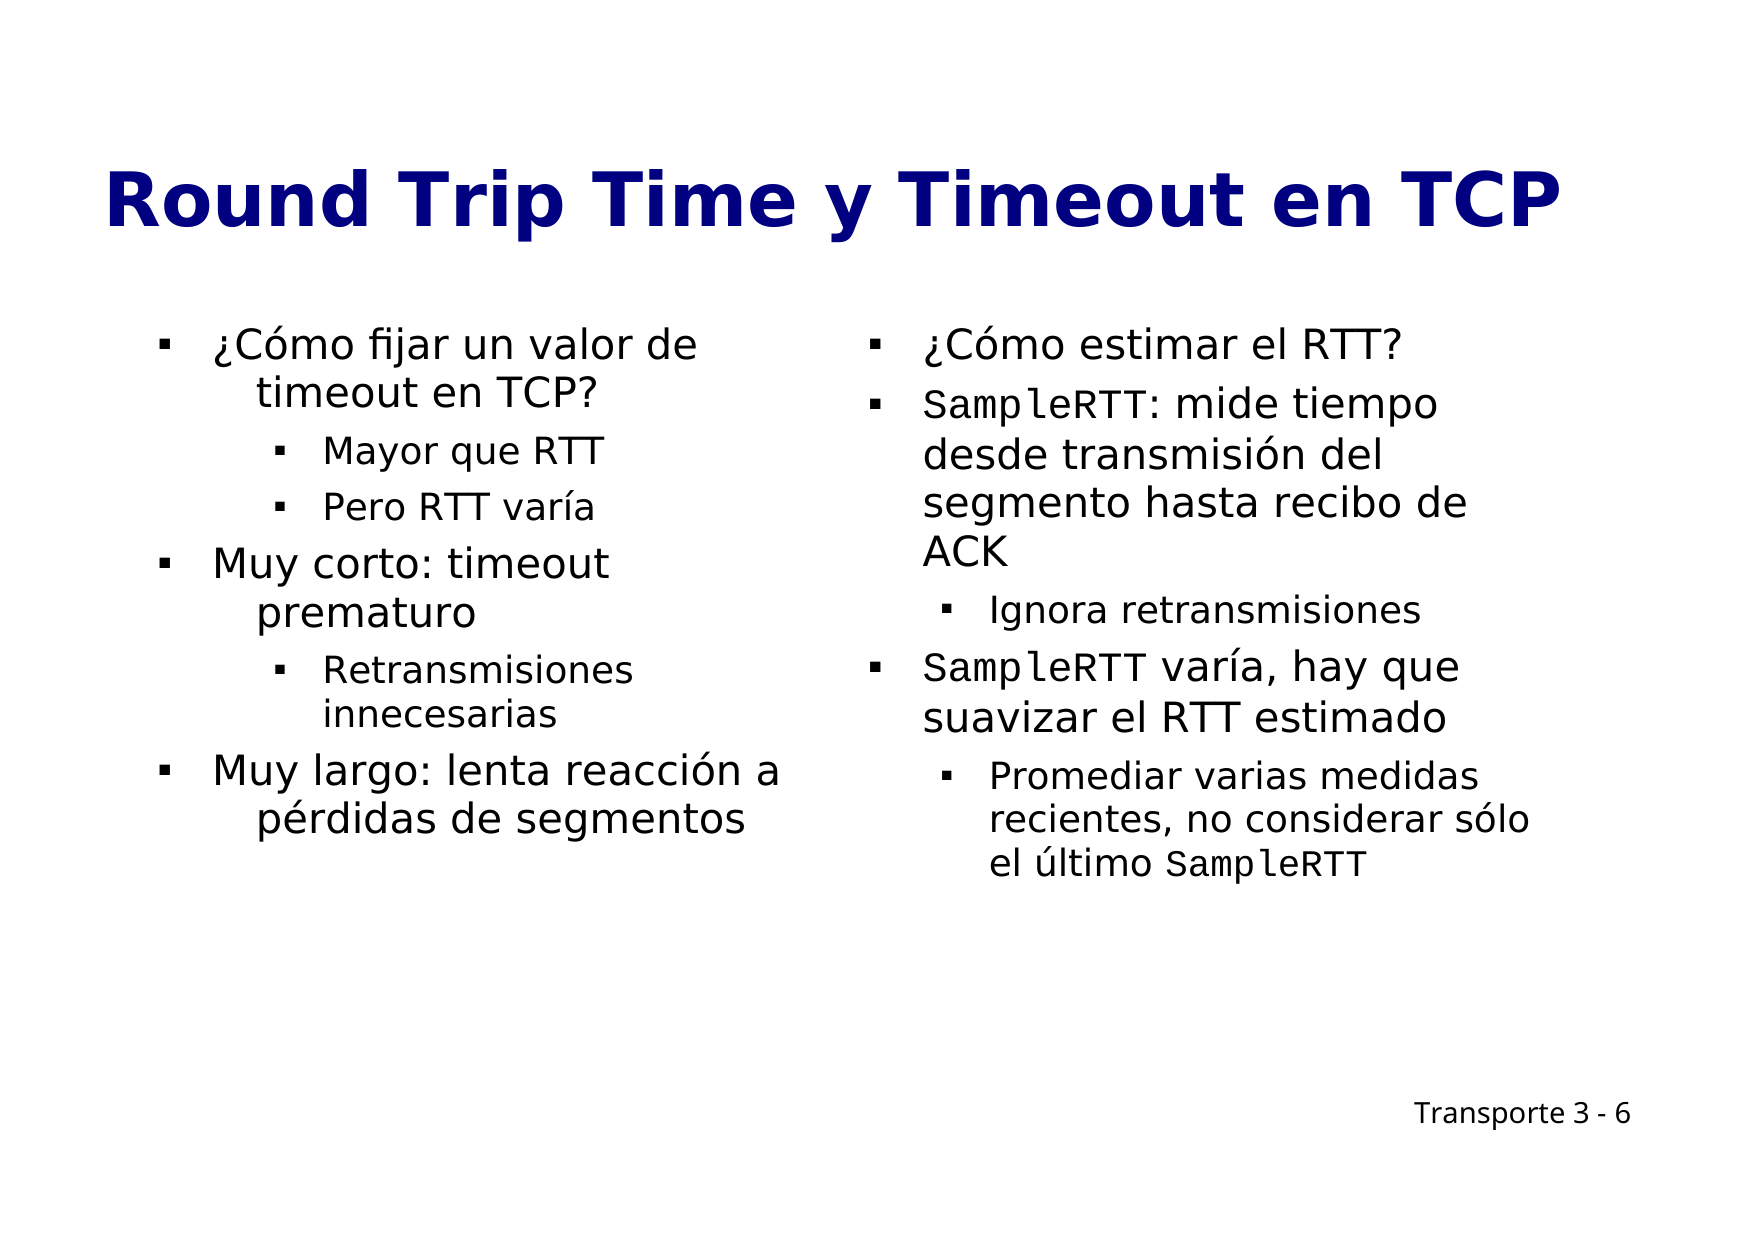

# Round Trip Time y Timeout en TCP
¿Cómo fijar un valor de timeout en TCP?
Mayor que RTT
Pero RTT varía
Muy corto: timeout prematuro
Retransmisiones innecesarias
Muy largo: lenta reacción a pérdidas de segmentos
¿Cómo estimar el RTT?
SampleRTT: mide tiempo desde transmisión del segmento hasta recibo de ACK
Ignora retransmisiones
SampleRTT varía, hay que suavizar el RTT estimado
Promediar varias medidas recientes, no considerar sólo el último SampleRTT